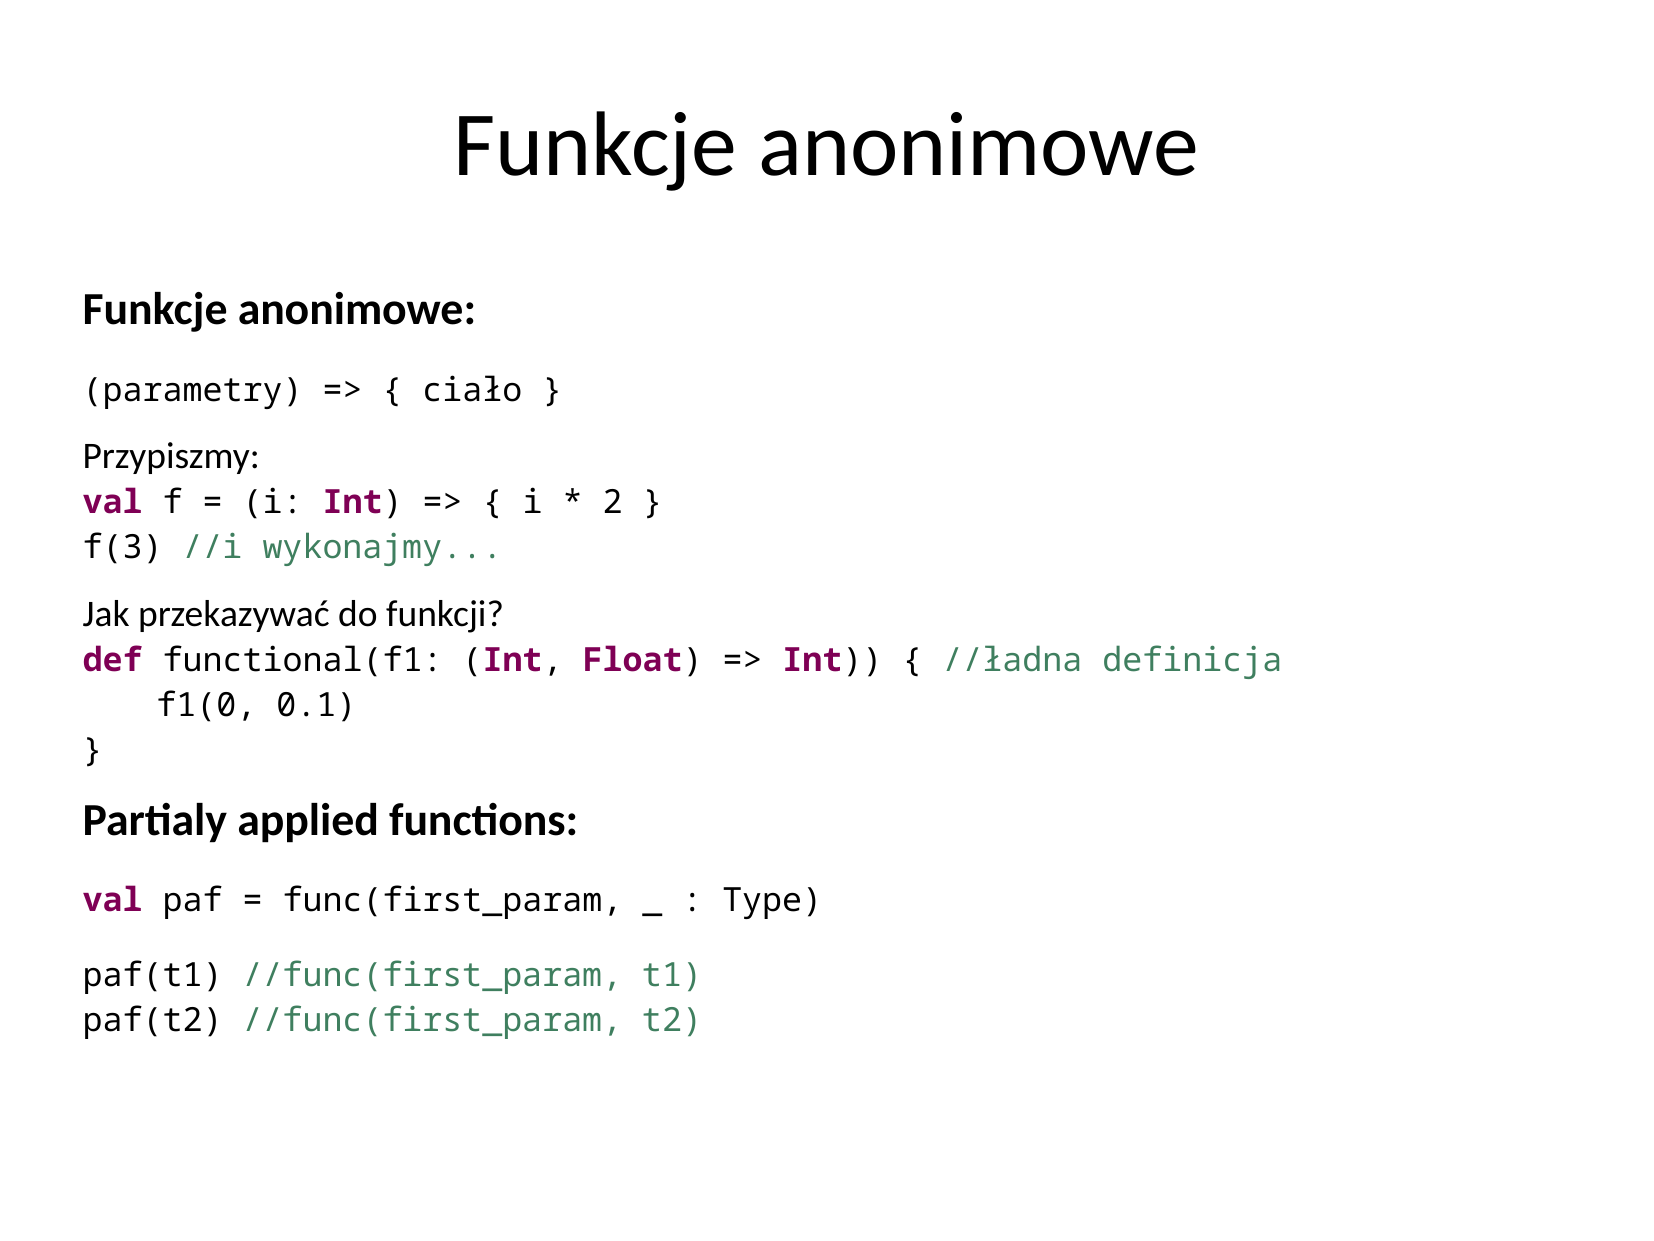

# Funkcje anonimowe
Funkcje anonimowe:
(parametry) => { ciało }
Przypiszmy:
val f = (i: Int) => { i * 2 }
f(3) //i wykonajmy...
Jak przekazywać do funkcji?
def functional(f1: (Int, Float) => Int)) { //ładna definicja
	f1(0, 0.1)
}
Partialy applied functions:
val paf = func(first_param, _ : Type)
paf(t1) //func(first_param, t1)
paf(t2) //func(first_param, t2)